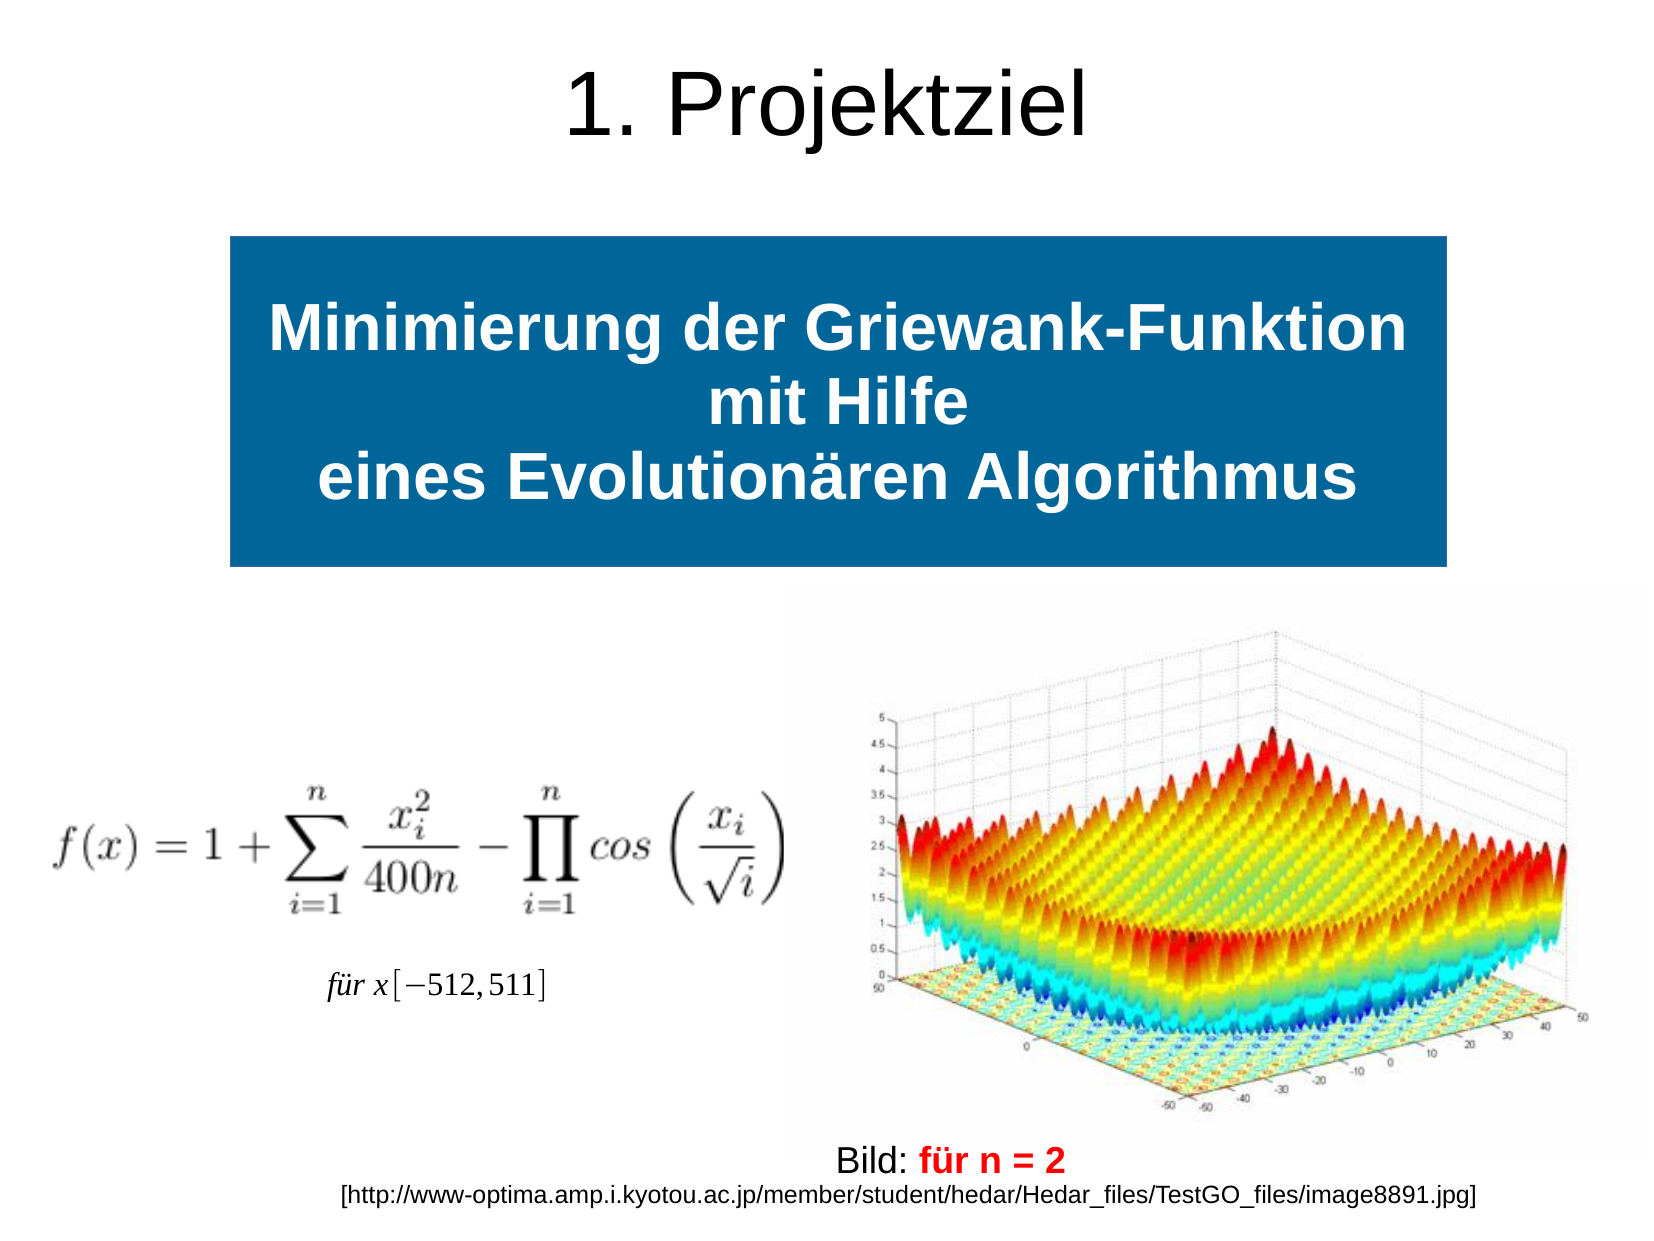

# 1. Projektziel
Minimierung der Griewank-Funktion
 mit Hilfe
eines Evolutionären Algorithmus
Bild: für n = 2
 [http://www-optima.amp.i.kyotou.ac.jp/member/student/hedar/Hedar_files/TestGO_files/image8891.jpg]